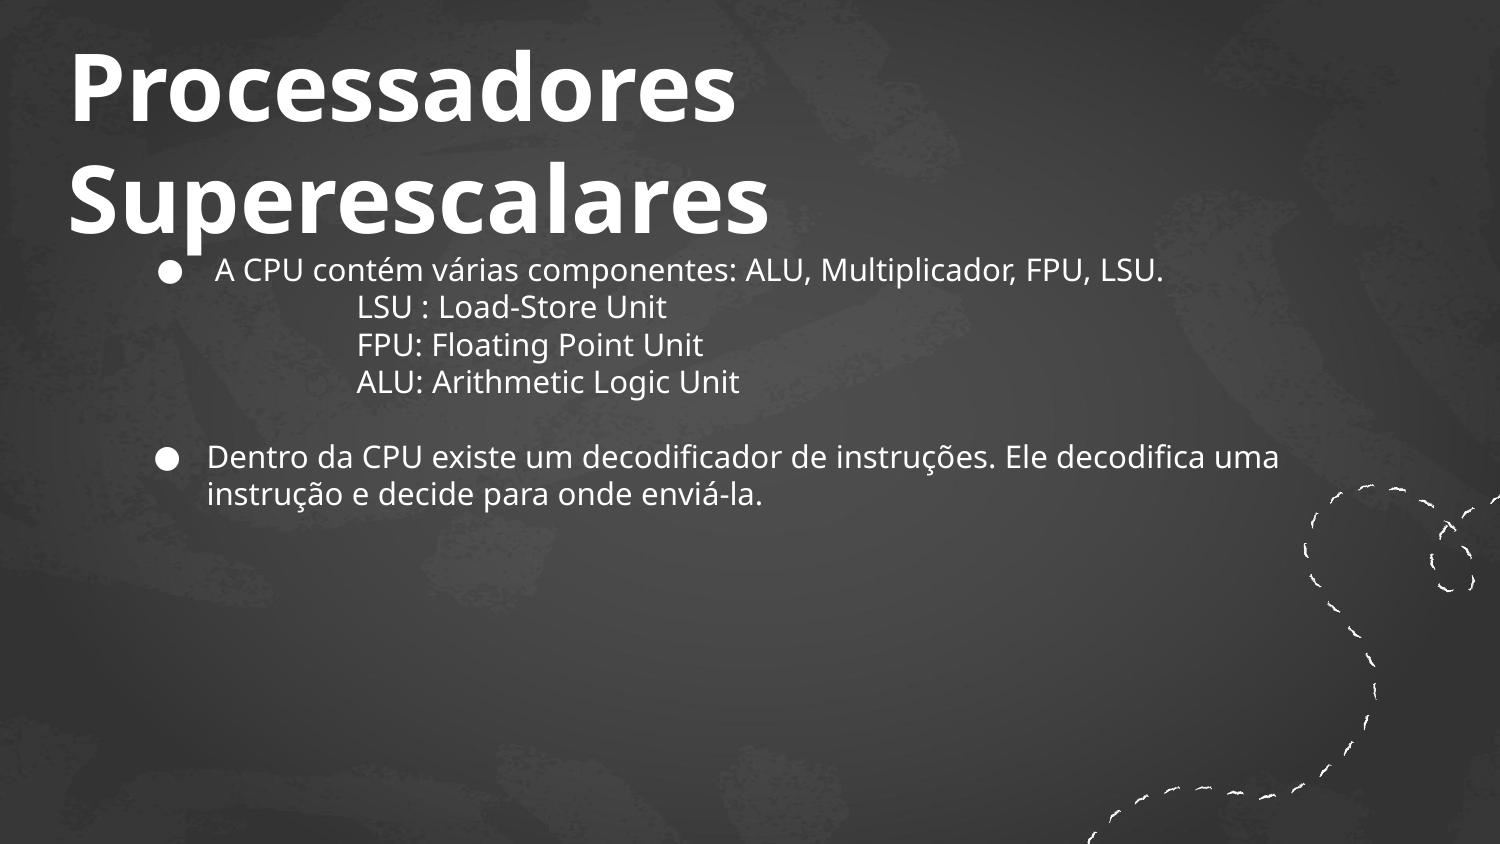

Processadores Superescalares
# A CPU contém várias componentes: ALU, Multiplicador, FPU, LSU.
LSU : Load-Store Unit
FPU: Floating Point Unit
ALU: Arithmetic Logic Unit
Dentro da CPU existe um decodificador de instruções. Ele decodifica uma instrução e decide para onde enviá-la.